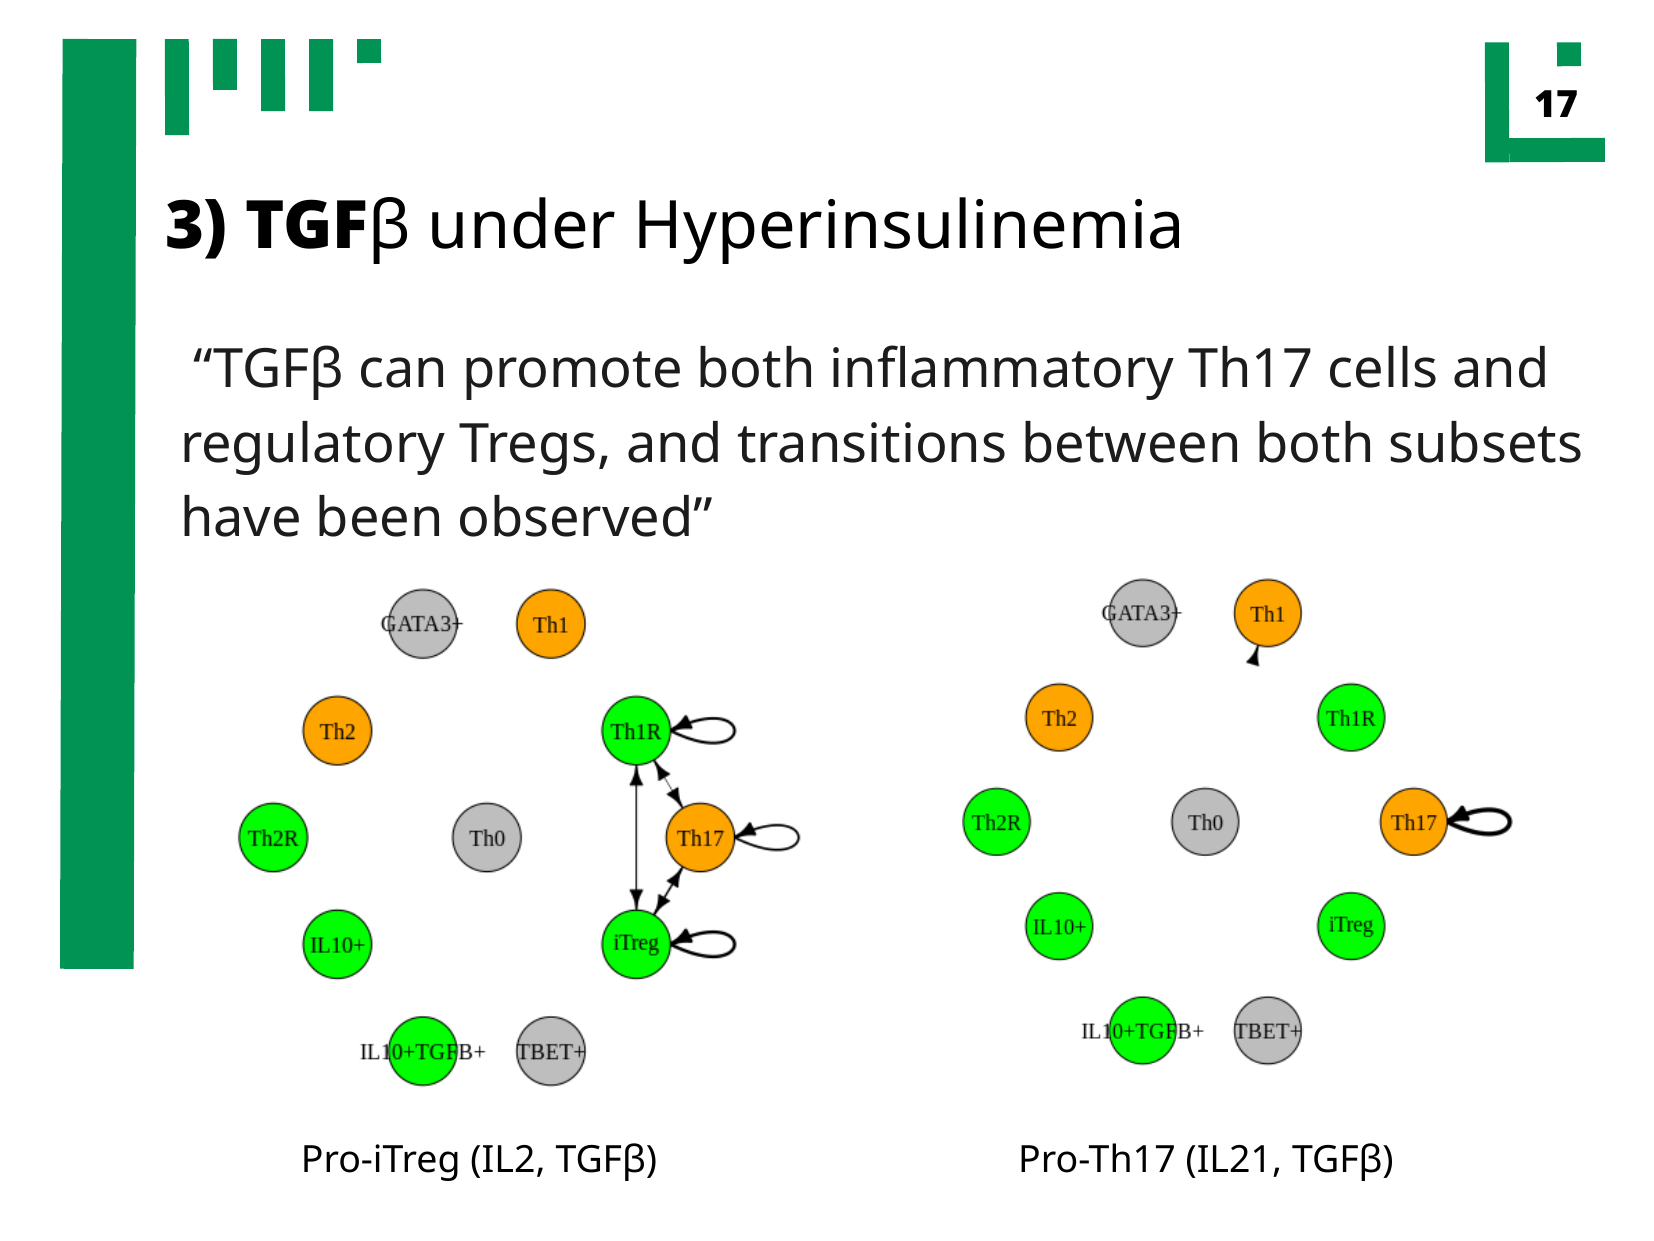

# 3) TGFβ under Hyperinsulinemia
“TGFβ can promote both inflammatory Th17 cells and regulatory Tregs, and transitions between both subsets have been observed”
Pro-iTreg (IL2, TGFβ)
Pro-Th17 (IL21, TGFβ)